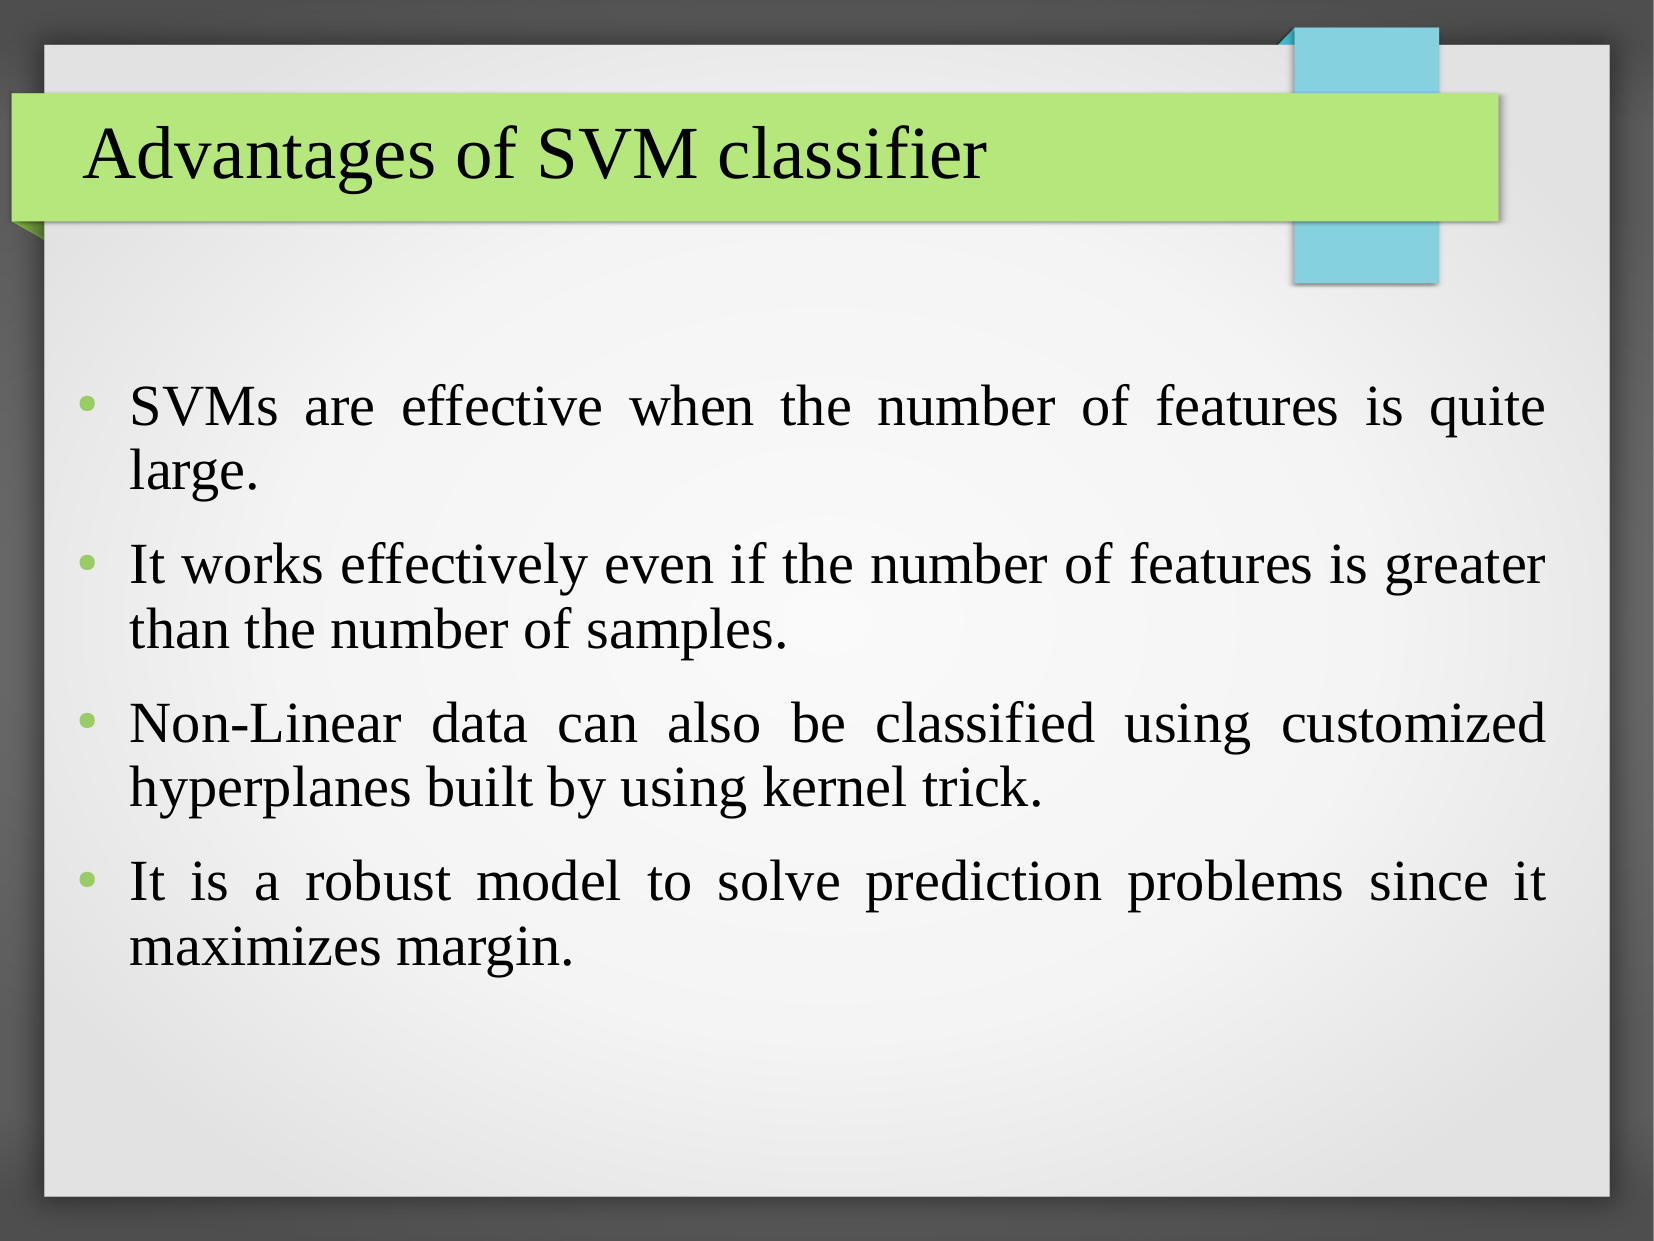

# Advantages of SVM classifier
SVMs are effective when the number of features is quite large.
It works effectively even if the number of features is greater than the number of samples.
Non-Linear data can also be classified using customized hyperplanes built by using kernel trick.
It is a robust model to solve prediction problems since it maximizes margin.